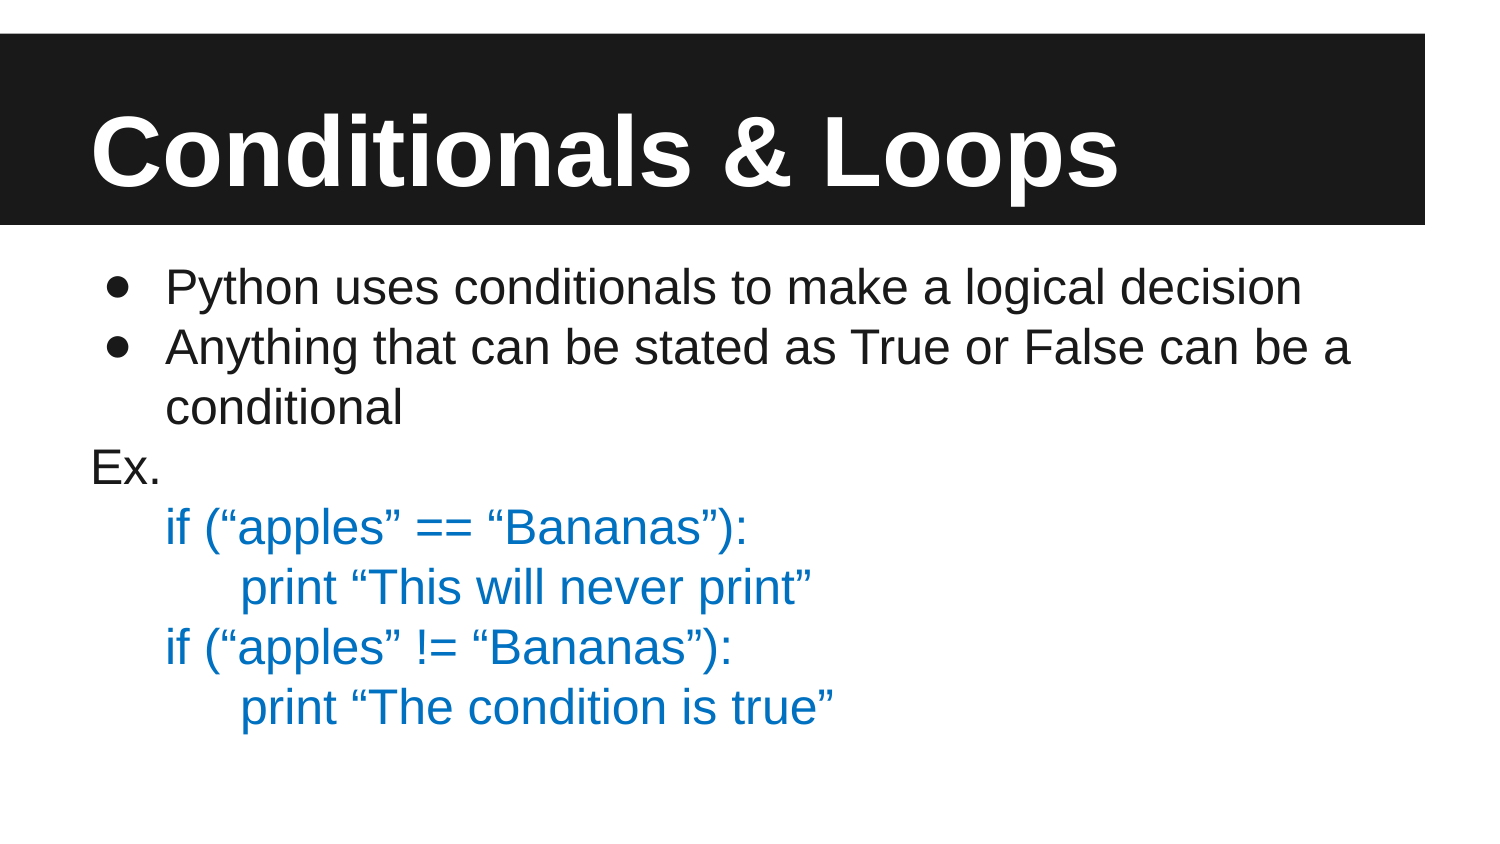

# Conditionals & Loops
Python uses conditionals to make a logical decision
Anything that can be stated as True or False can be a conditional
Ex.
	if (“apples” == “Bananas”):
		print “This will never print”
	if (“apples” != “Bananas”):
		print “The condition is true”